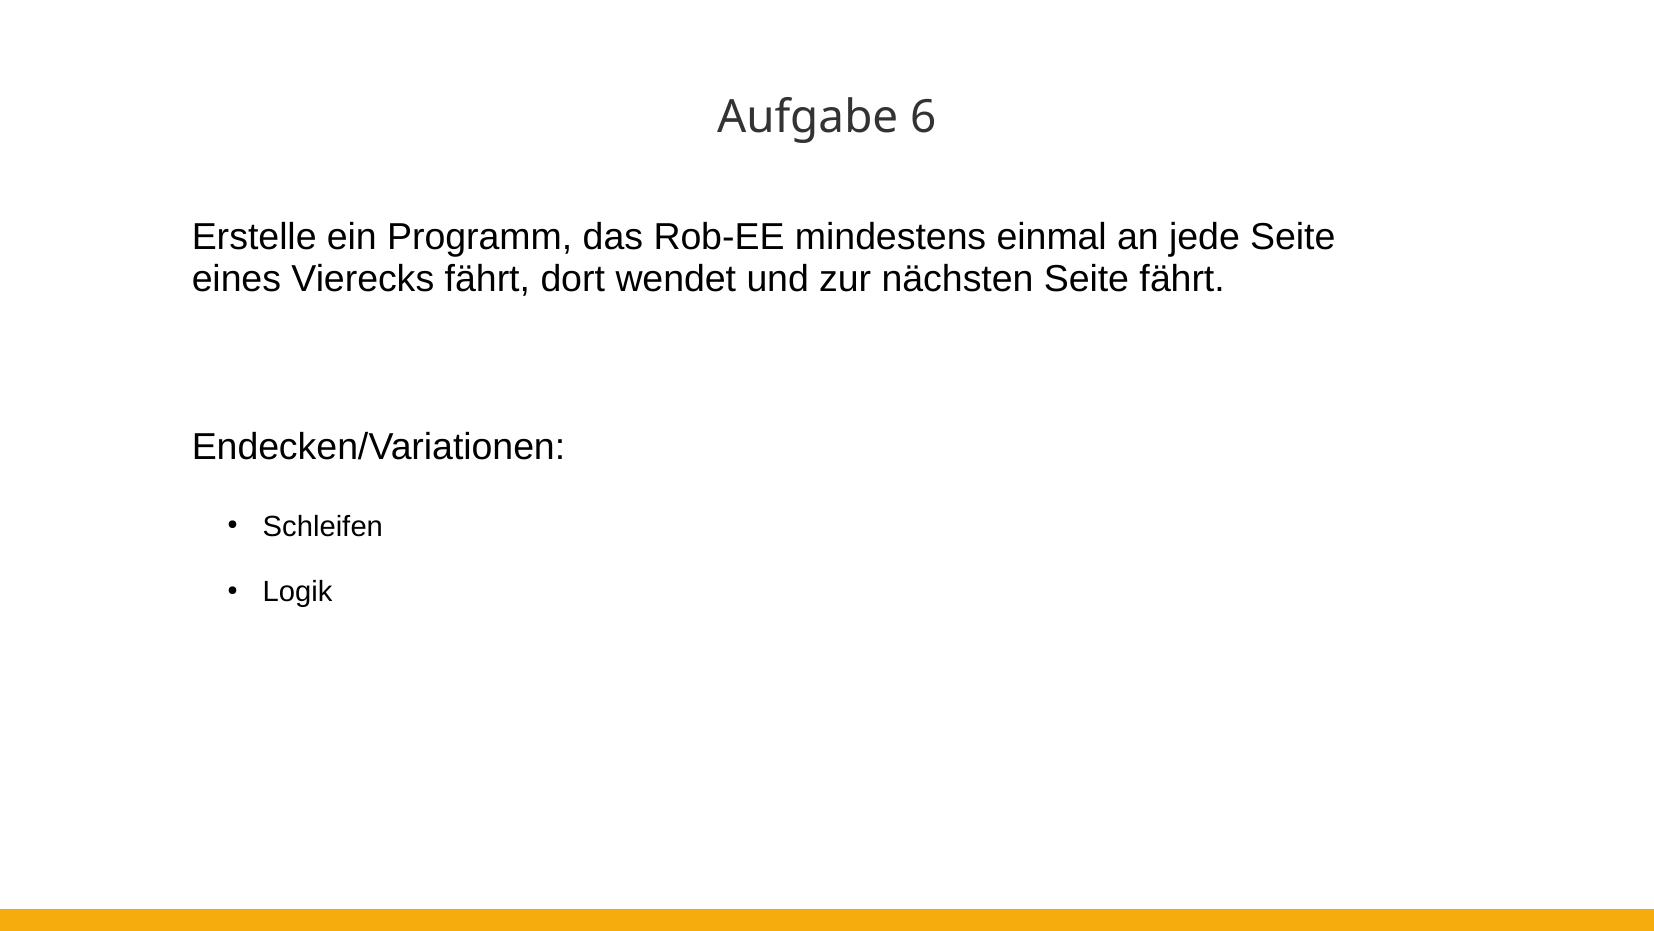

# Aufgabe 6
Erstelle ein Programm, das Rob-EE mindestens einmal an jede Seite eines Vierecks fährt, dort wendet und zur nächsten Seite fährt.
Endecken/Variationen:
Schleifen
Logik